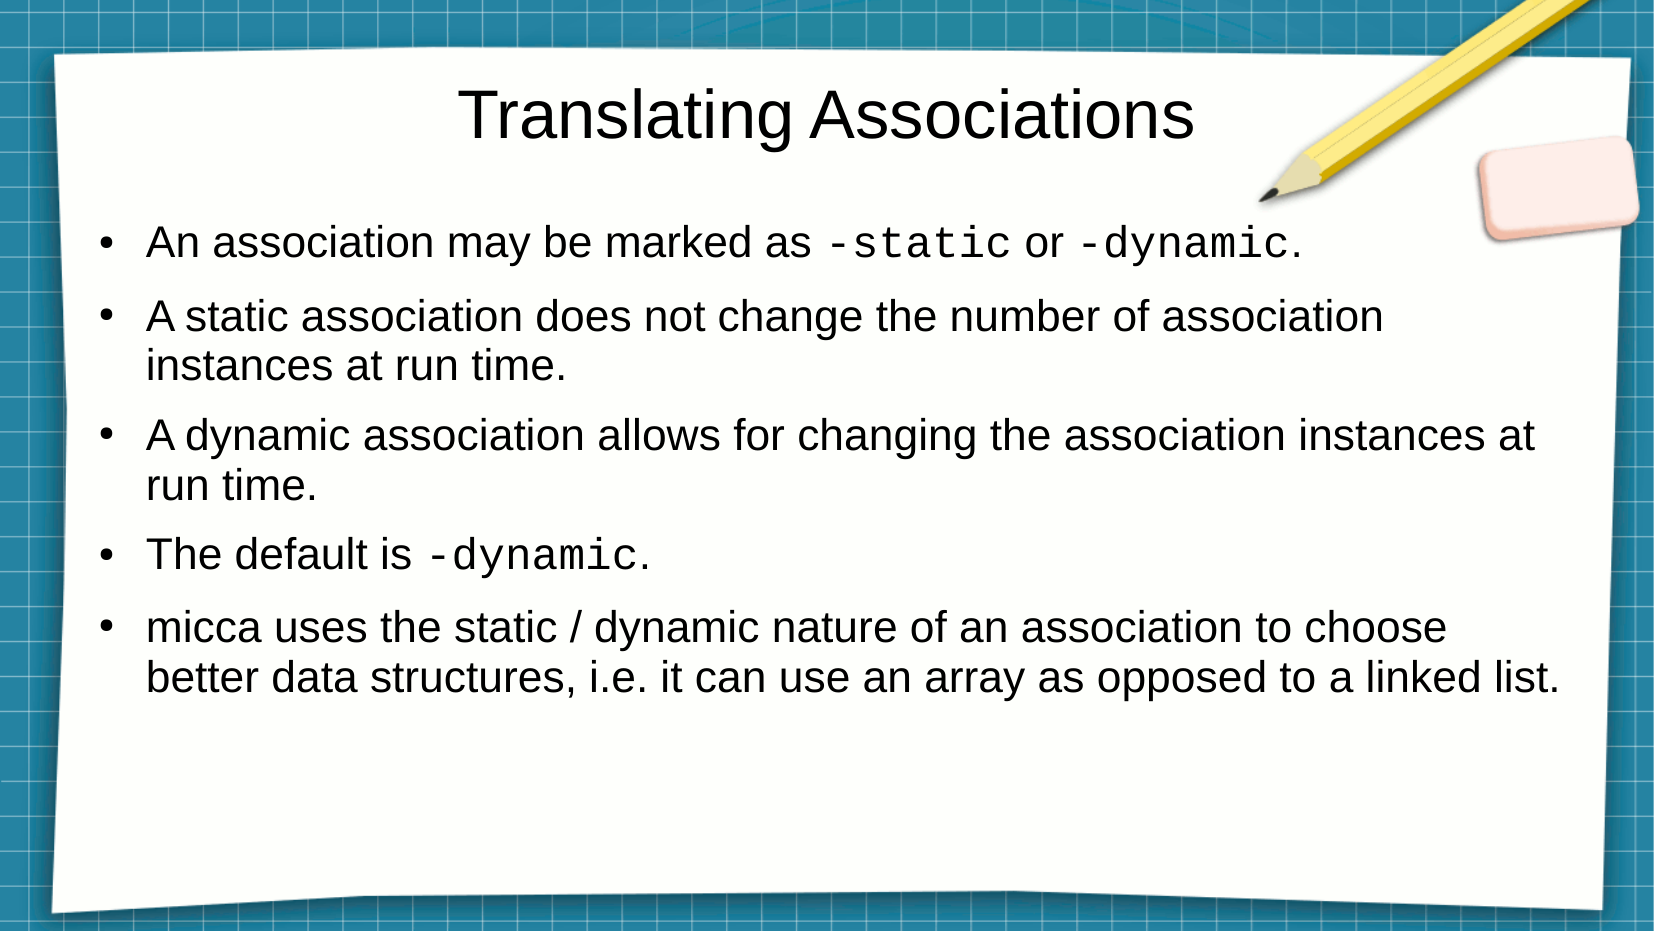

# Translating Associations
An association may be marked as -static or -dynamic.
A static association does not change the number of association instances at run time.
A dynamic association allows for changing the association instances at run time.
The default is -dynamic.
micca uses the static / dynamic nature of an association to choose better data structures, i.e. it can use an array as opposed to a linked list.